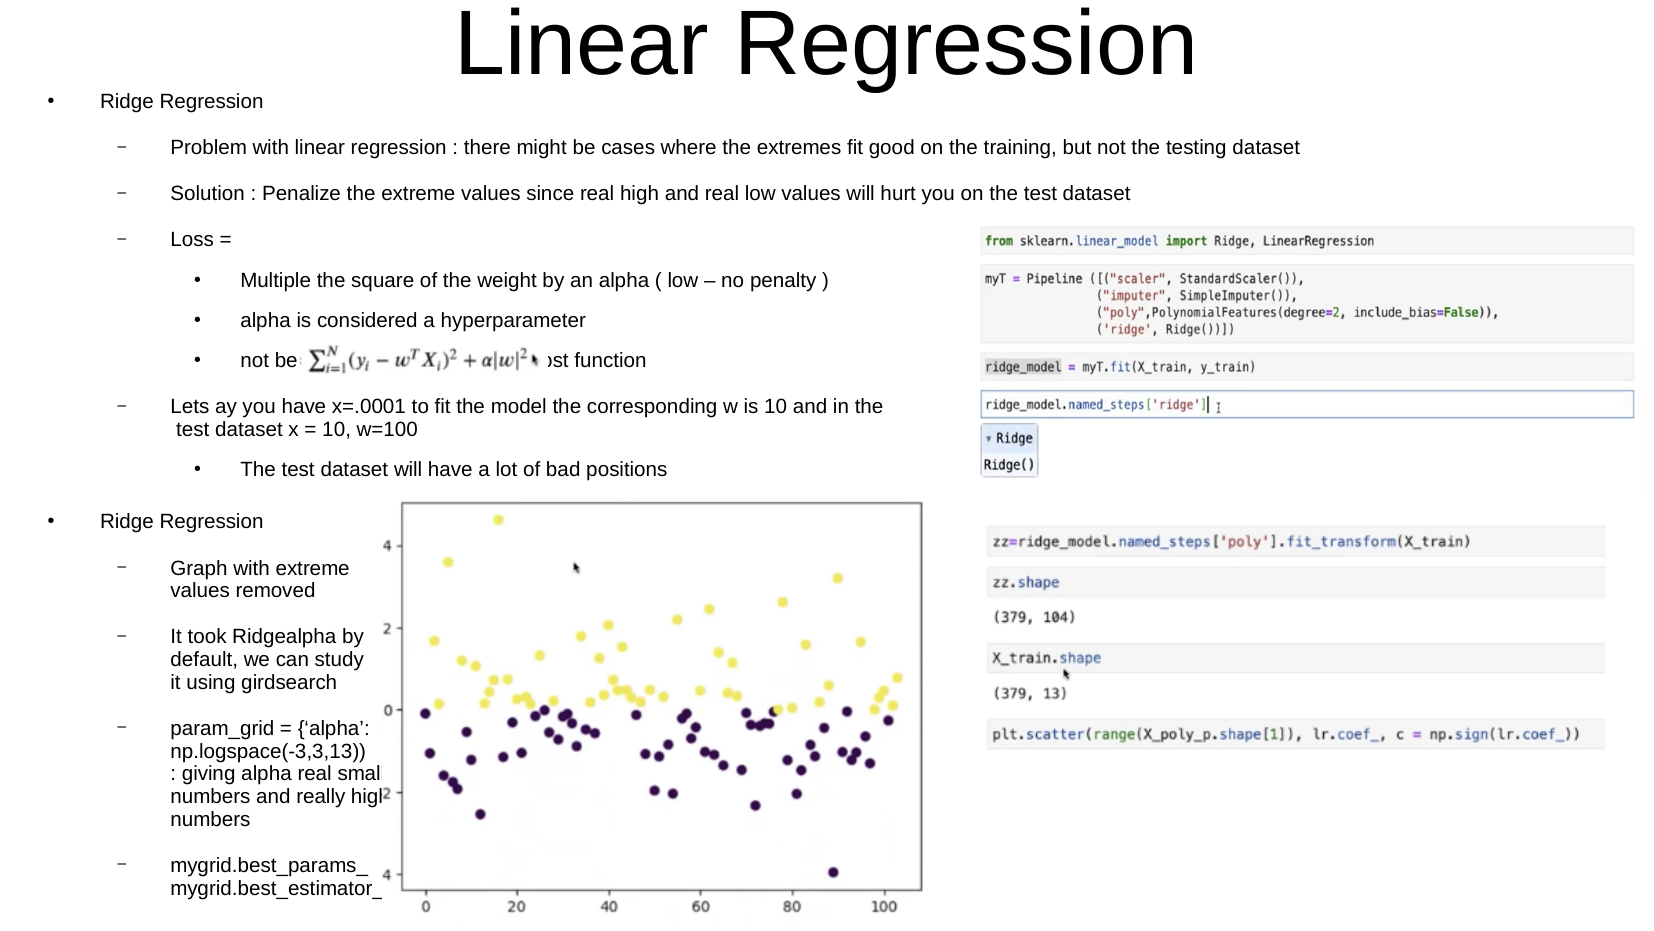

# Linear Regression
Ridge Regression
Problem with linear regression : there might be cases where the extremes fit good on the training, but not the testing dataset
Solution : Penalize the extreme values since real high and real low values will hurt you on the test dataset
Loss =
Multiple the square of the weight by an alpha ( low – no penalty )
alpha is considered a hyperparameter
not be able to minimize the total lost function
Lets ay you have x=.0001 to fit the model the corresponding w is 10 and in the
 test dataset x = 10, w=100
The test dataset will have a lot of bad positions
Ridge Regression
Graph with extreme
values removed
It took Ridgealpha by
default, we can study
it using girdsearch
param_grid = {‘alpha’:
np.logspace(-3,3,13))
: giving alpha real small
numbers and really high
numbers
mygrid.best_params_
mygrid.best_estimator_